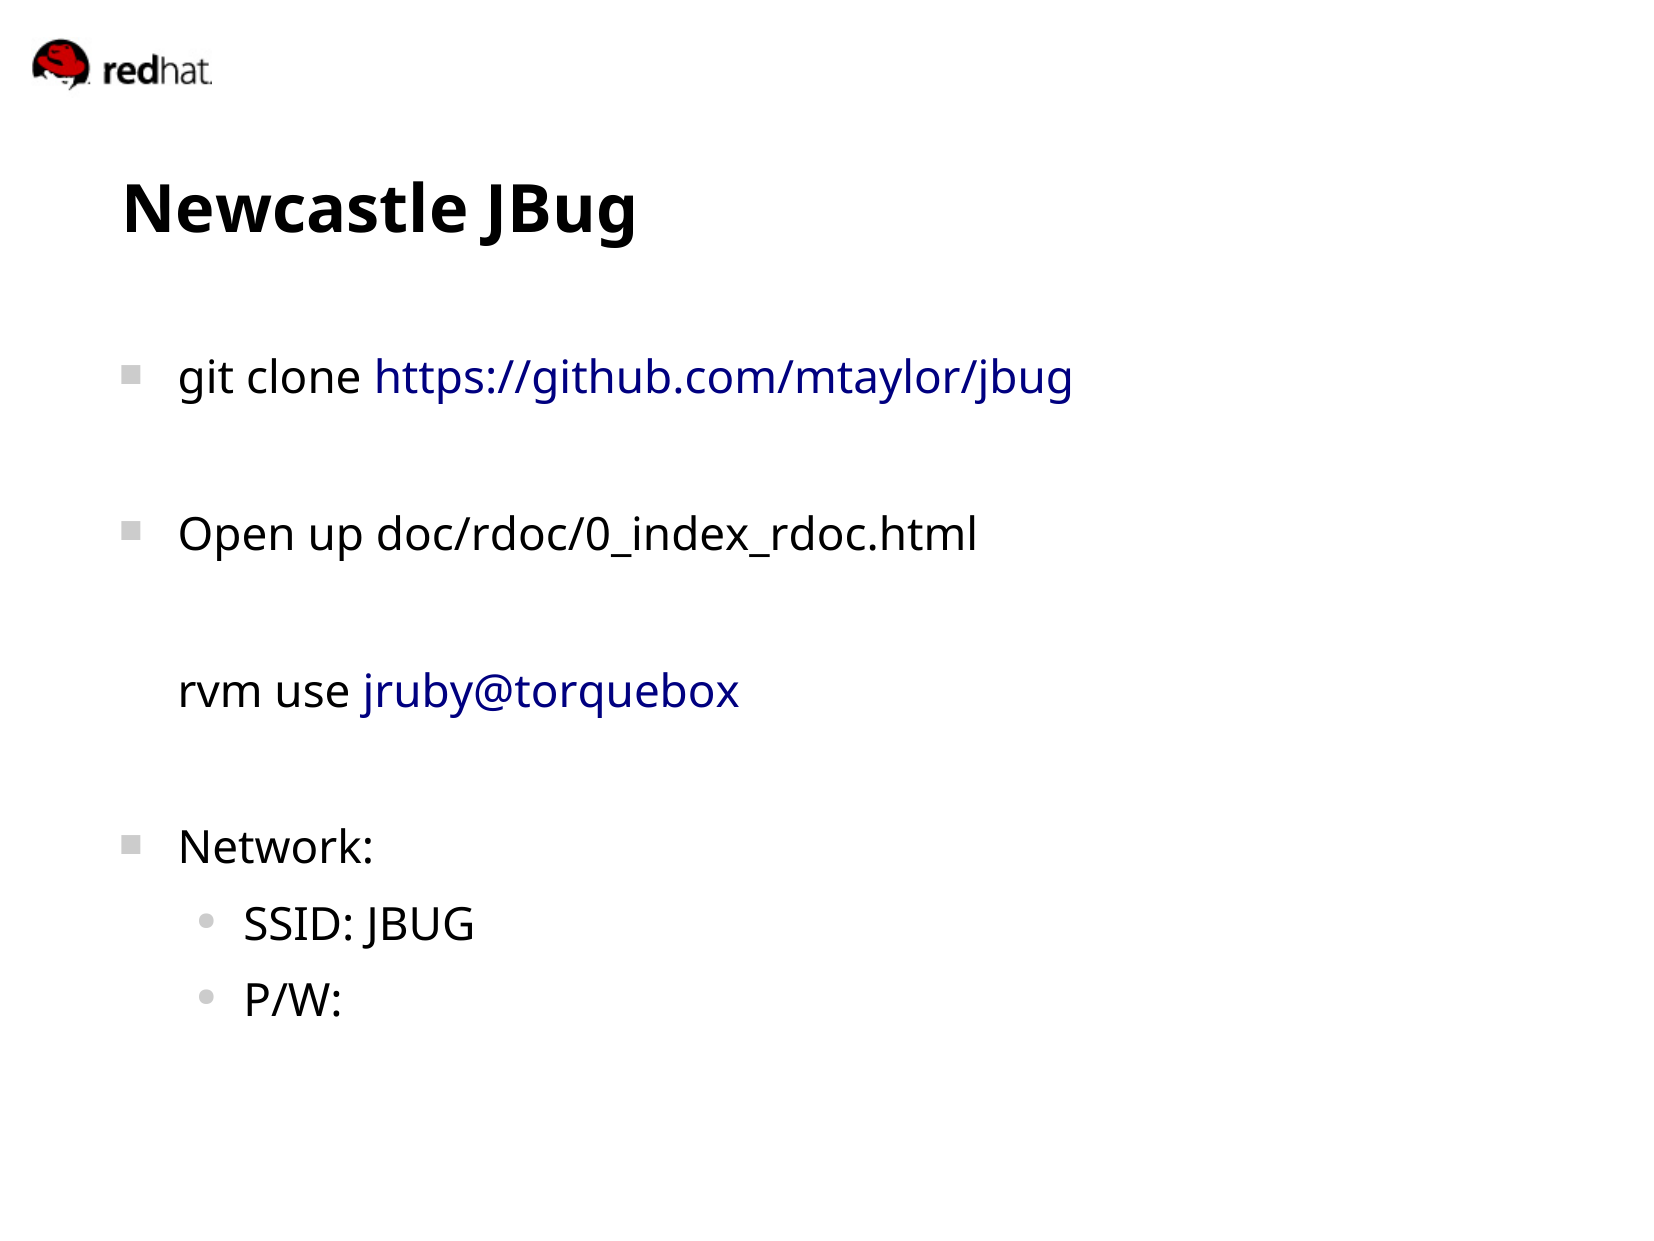

# Newcastle JBug
git clone https://github.com/mtaylor/jbug
Open up doc/rdoc/0_index_rdoc.html
rvm use jruby@torquebox
Network:
SSID: JBUG
P/W: